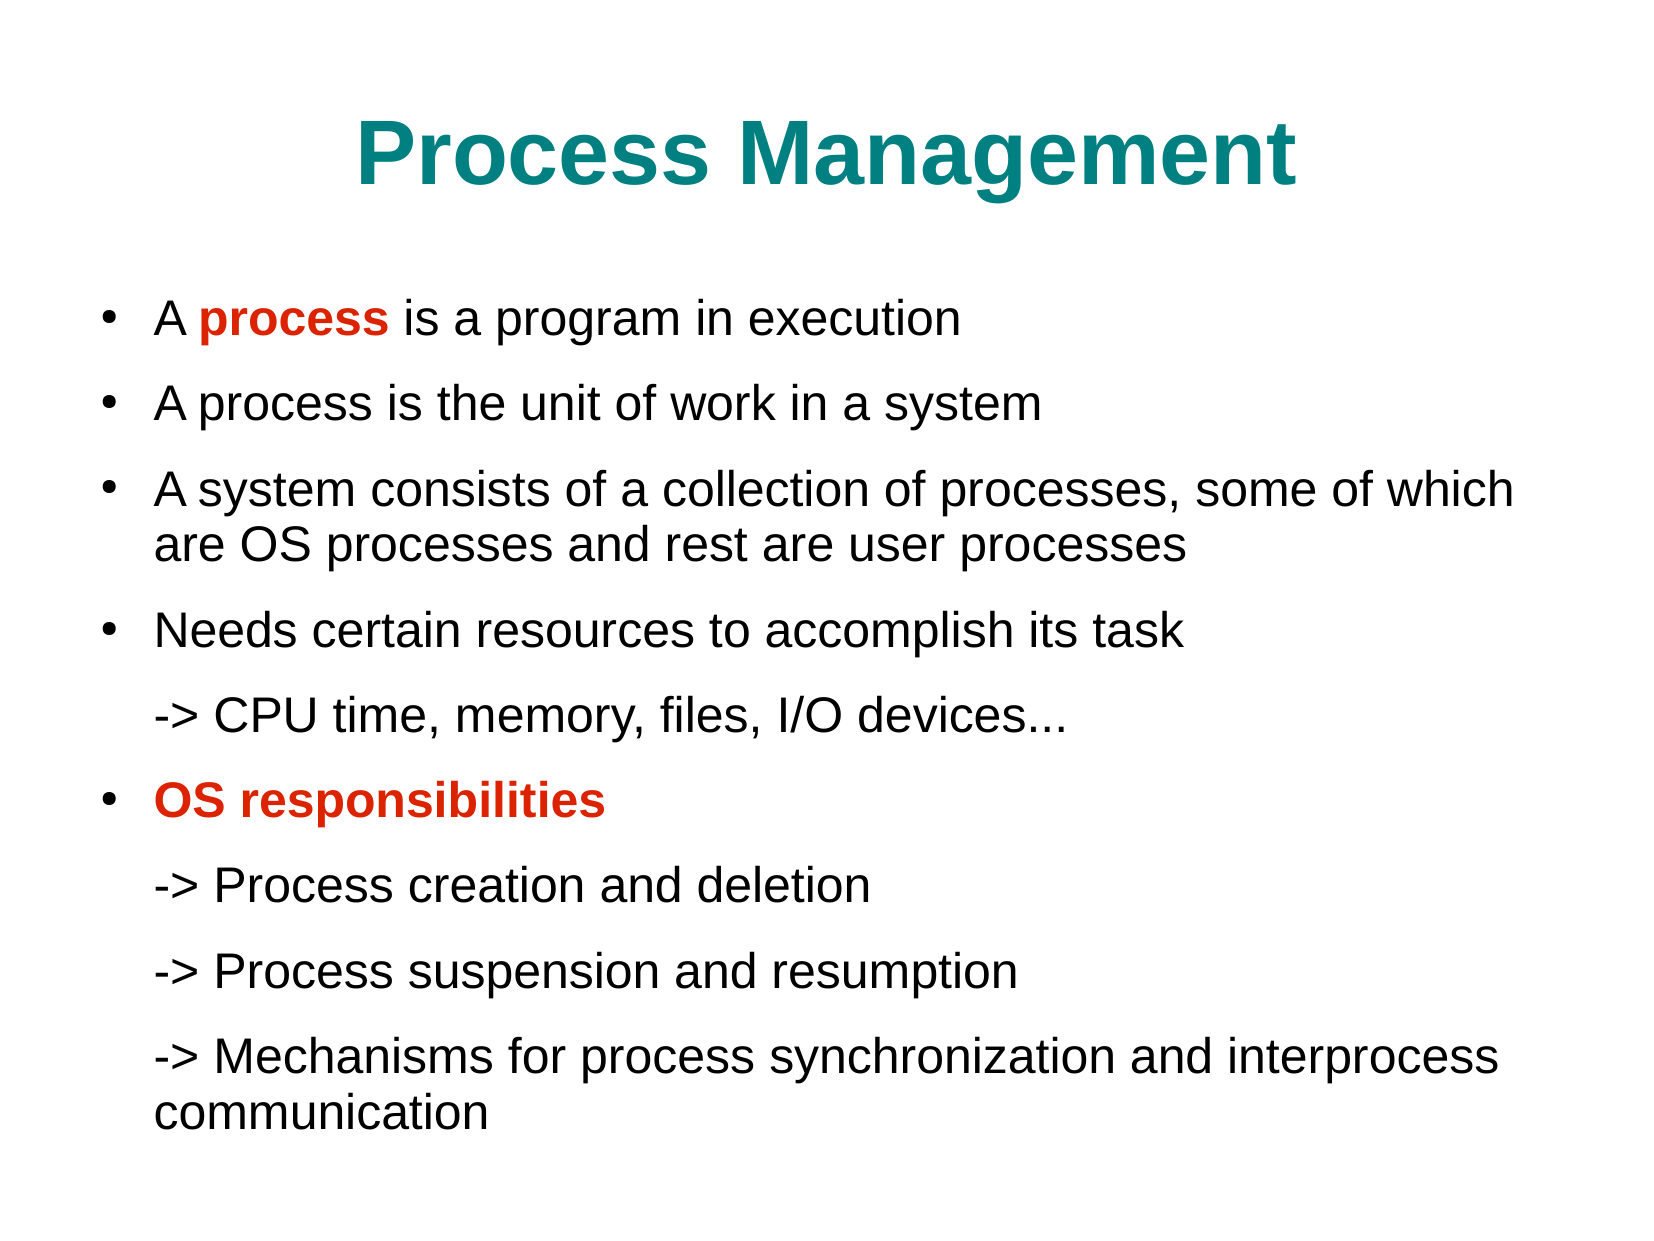

# Process Management
A process is a program in execution
A process is the unit of work in a system
A system consists of a collection of processes, some of which are OS processes and rest are user processes
Needs certain resources to accomplish its task
-> CPU time, memory, files, I/O devices...
OS responsibilities
-> Process creation and deletion
-> Process suspension and resumption
-> Mechanisms for process synchronization and interprocess communication